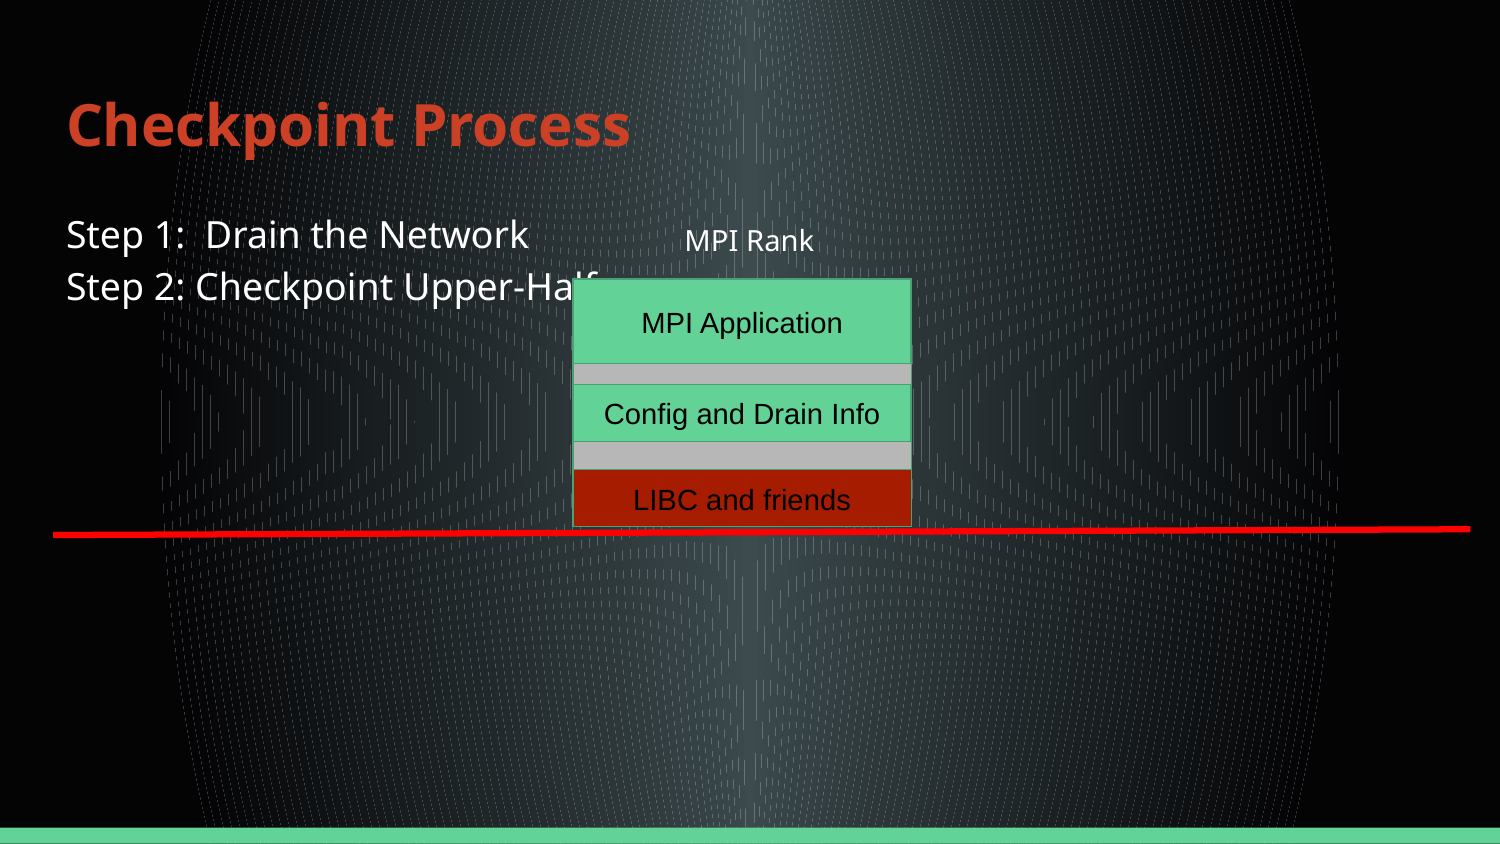

Checkpoint Process
# Step 1: Drain the Network Step 2: Checkpoint Upper-Half
MPI Rank
MPI Application
Config and Drain Info
LIBC and friends